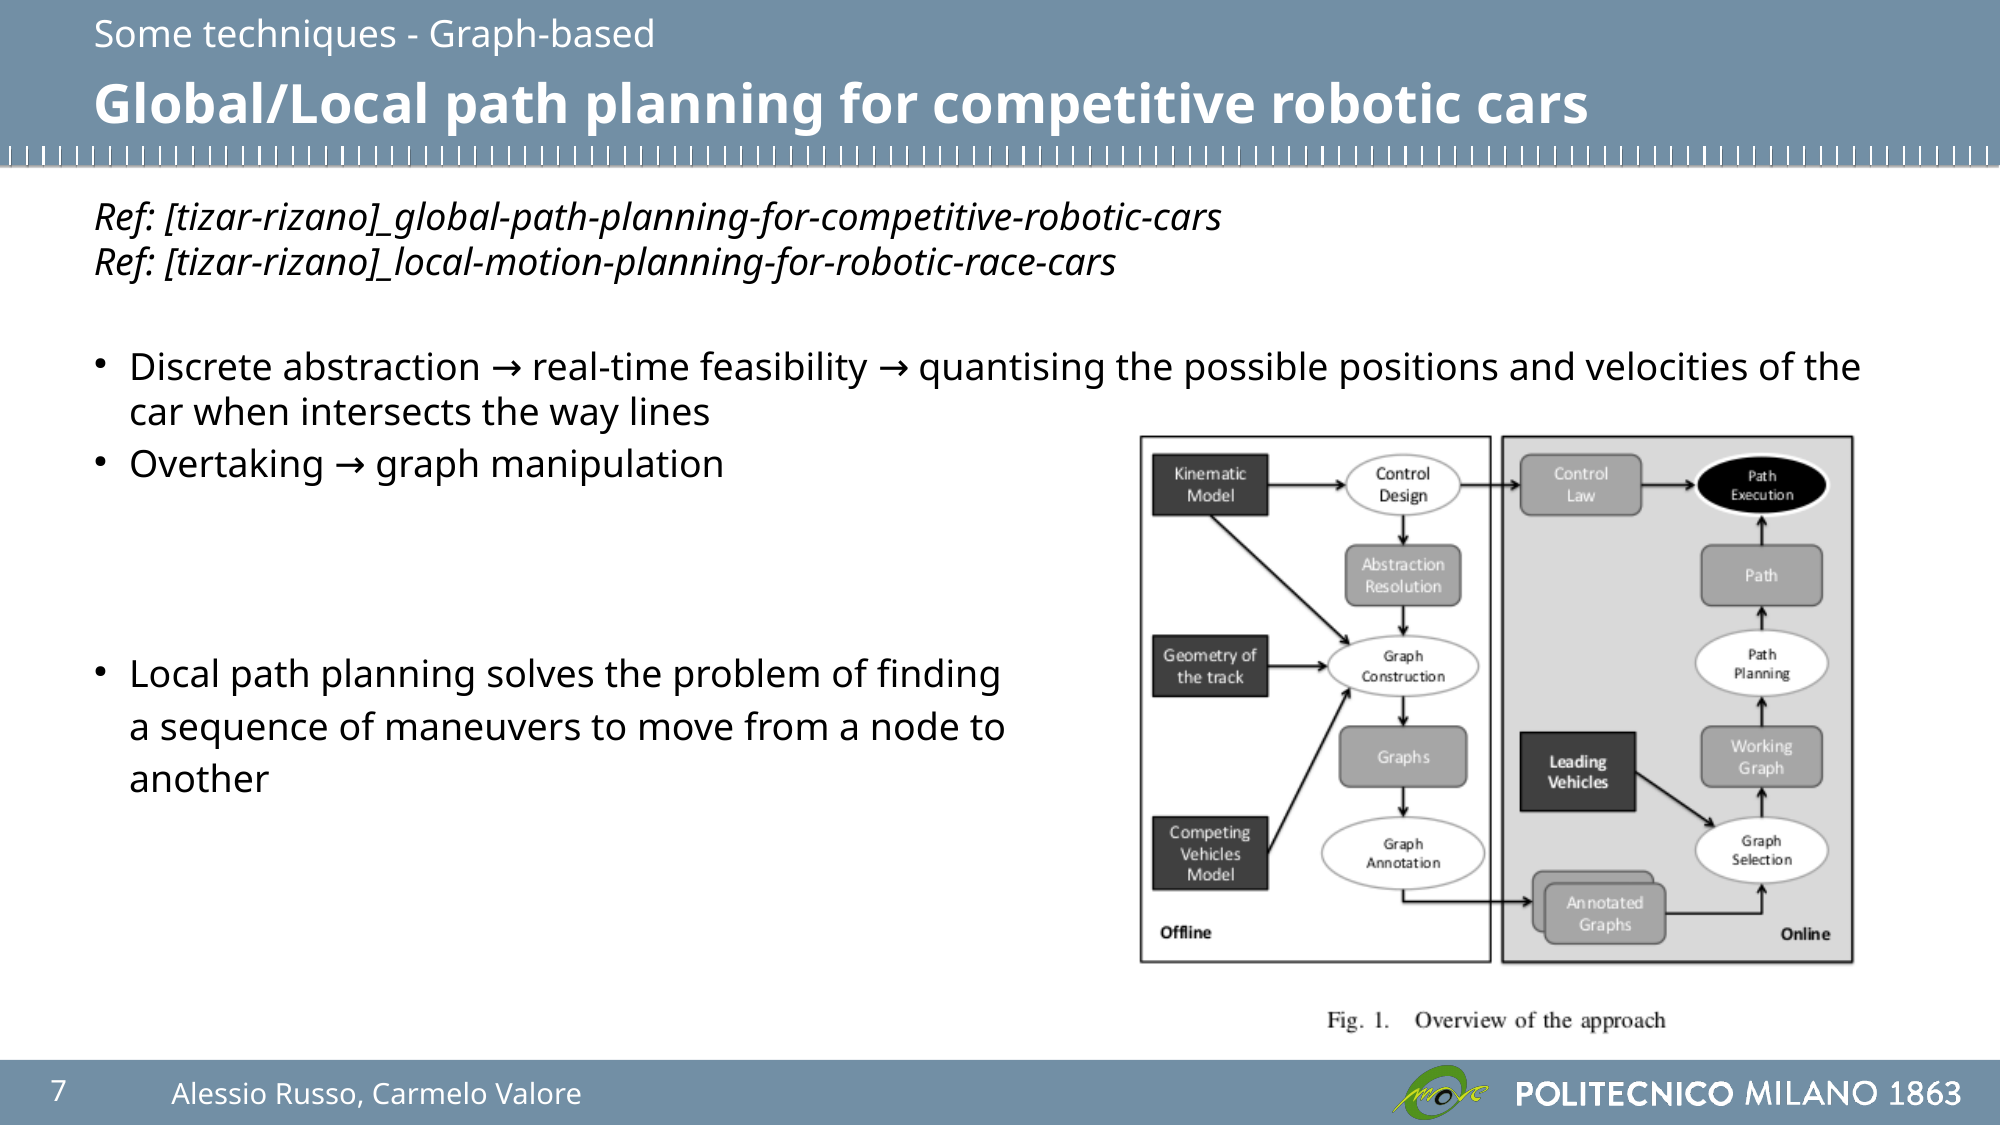

Some techniques - Graph-based
# Global/Local path planning for competitive robotic cars
Ref: [tizar-rizano]_global-path-planning-for-competitive-robotic-cars
Ref: [tizar-rizano]_local-motion-planning-for-robotic-race-cars
Discrete abstraction → real-time feasibility → quantising the possible positions and velocities of the car when intersects the way lines
Overtaking → graph manipulation
Local path planning solves the problem of finding
a sequence of maneuvers to move from a node to
another
Alessio Russo, Carmelo Valore